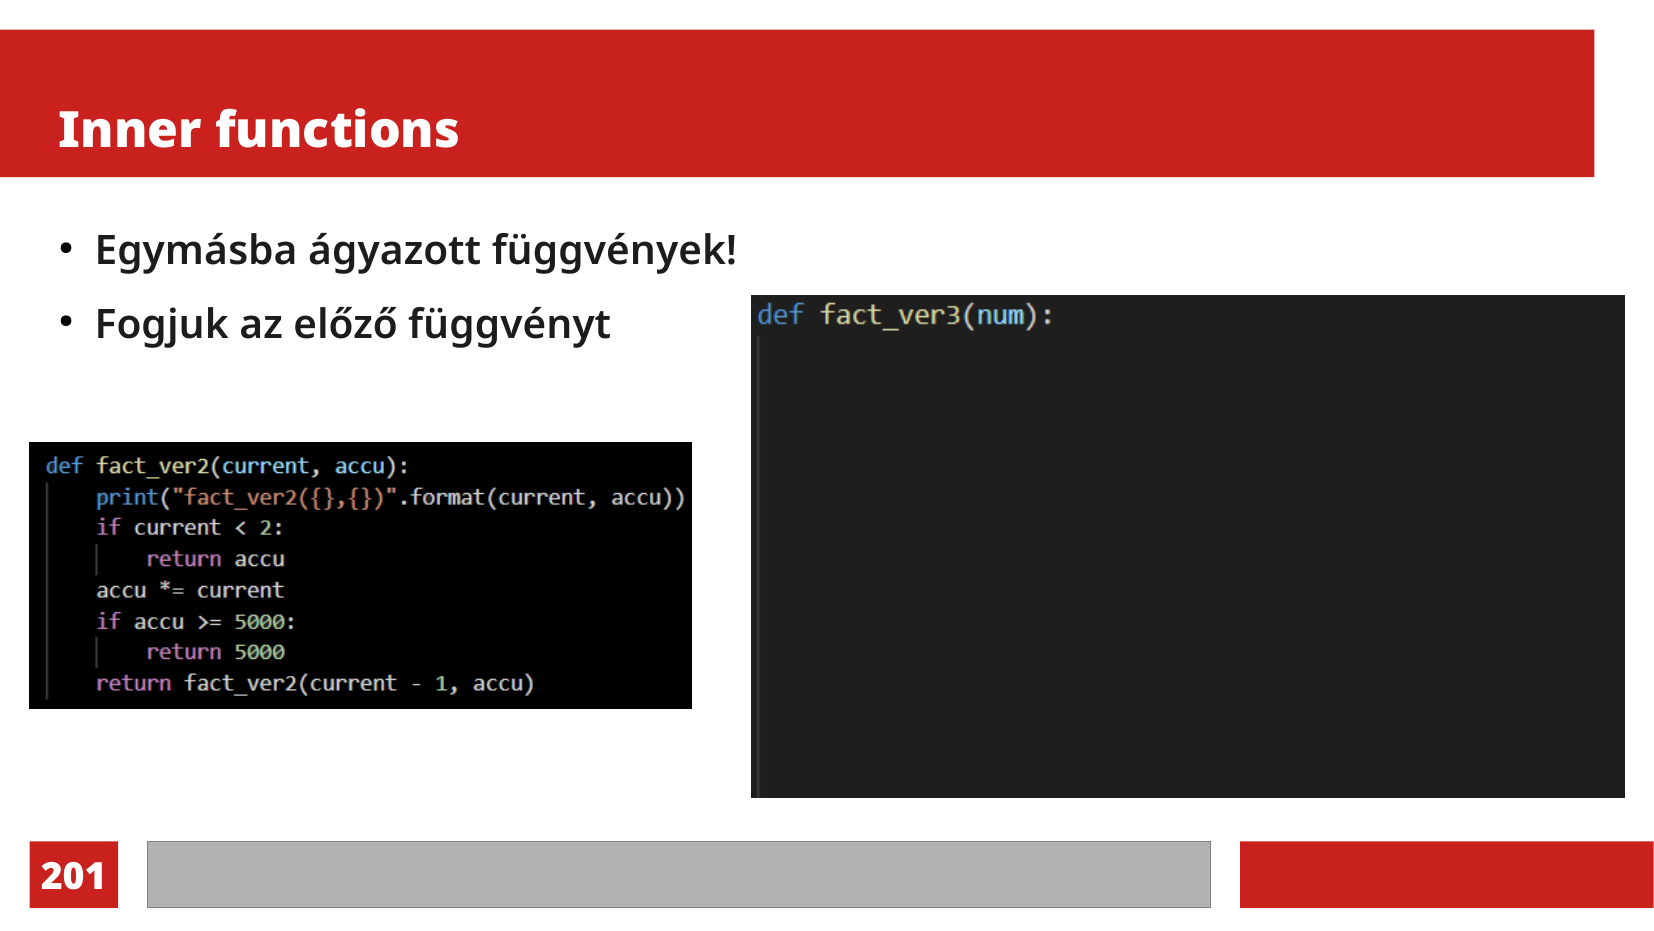

# Inner functions
Egymásba ágyazott függvények!
Fogjuk az előző függvényt
201